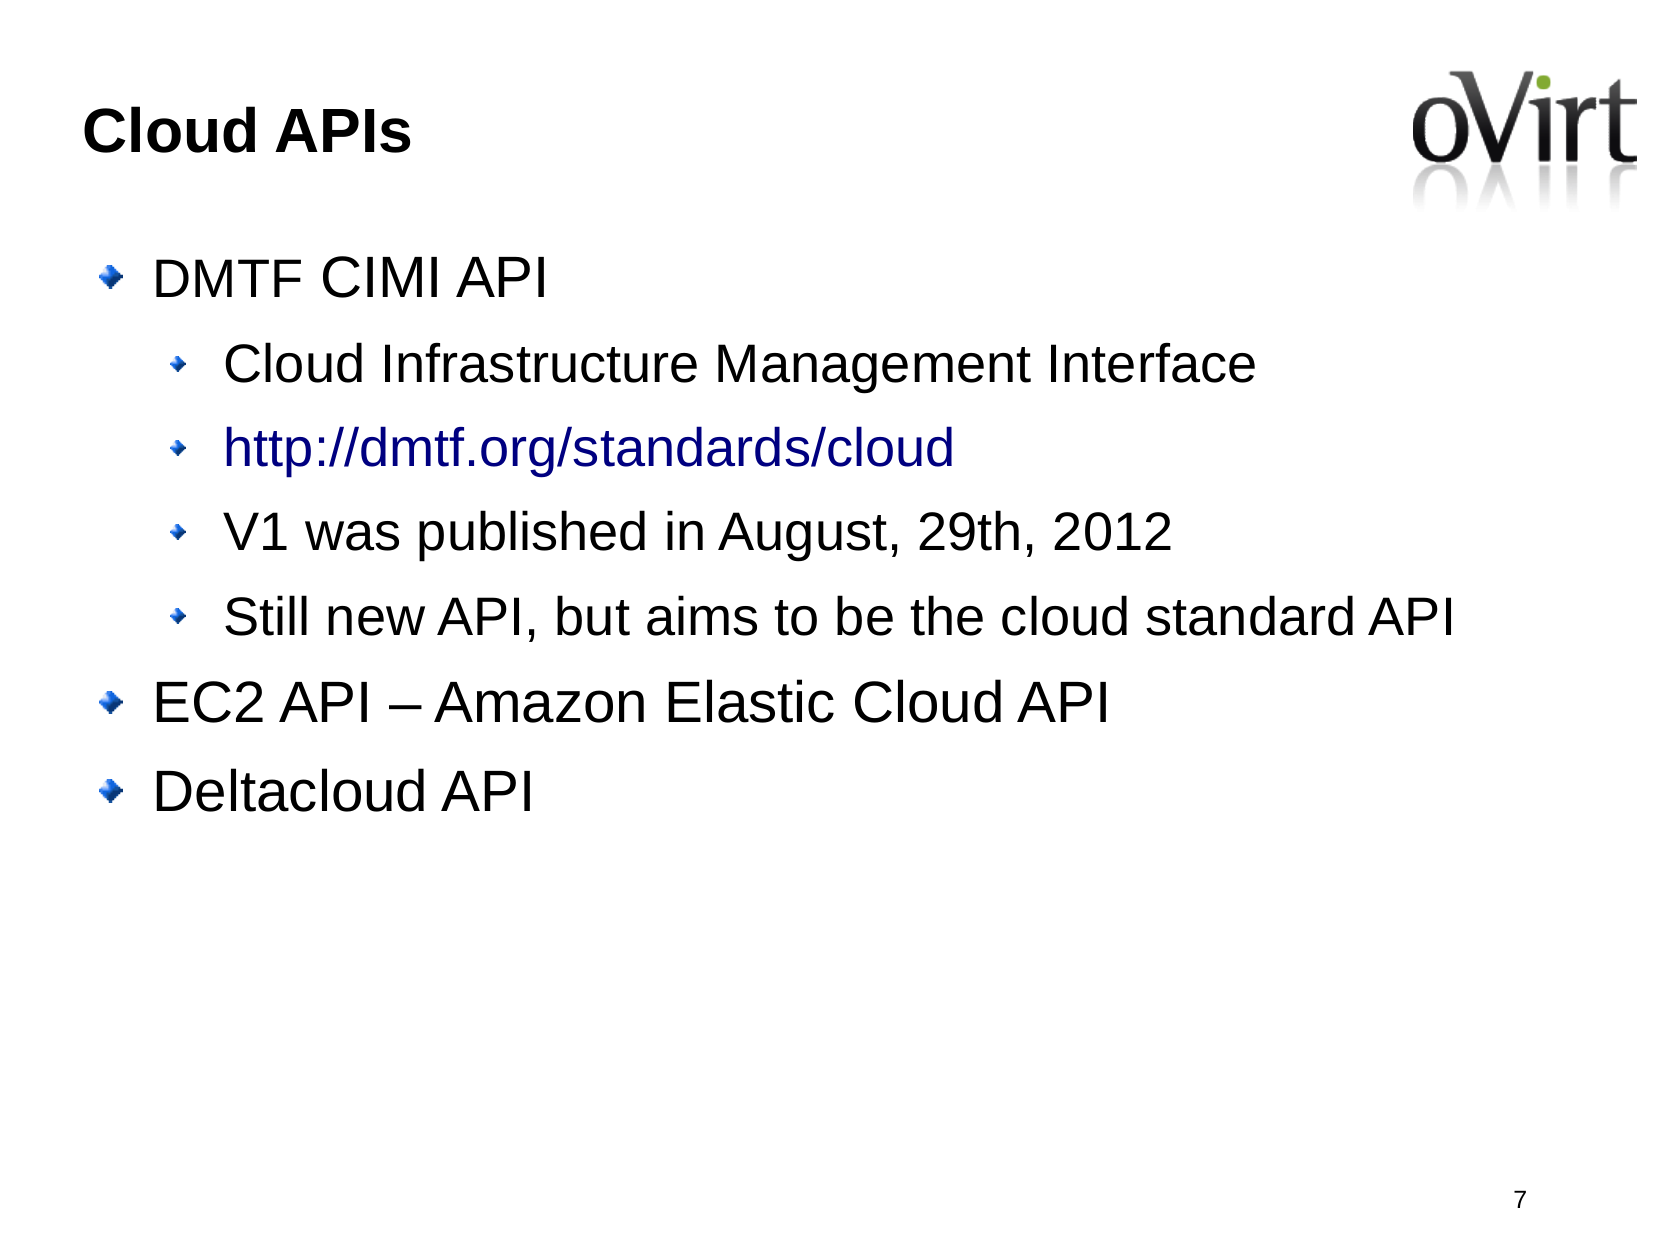

# Cloud APIs
DMTF CIMI API
Cloud Infrastructure Management Interface
http://dmtf.org/standards/cloud
V1 was published in August, 29th, 2012
Still new API, but aims to be the cloud standard API
EC2 API – Amazon Elastic Cloud API
Deltacloud API